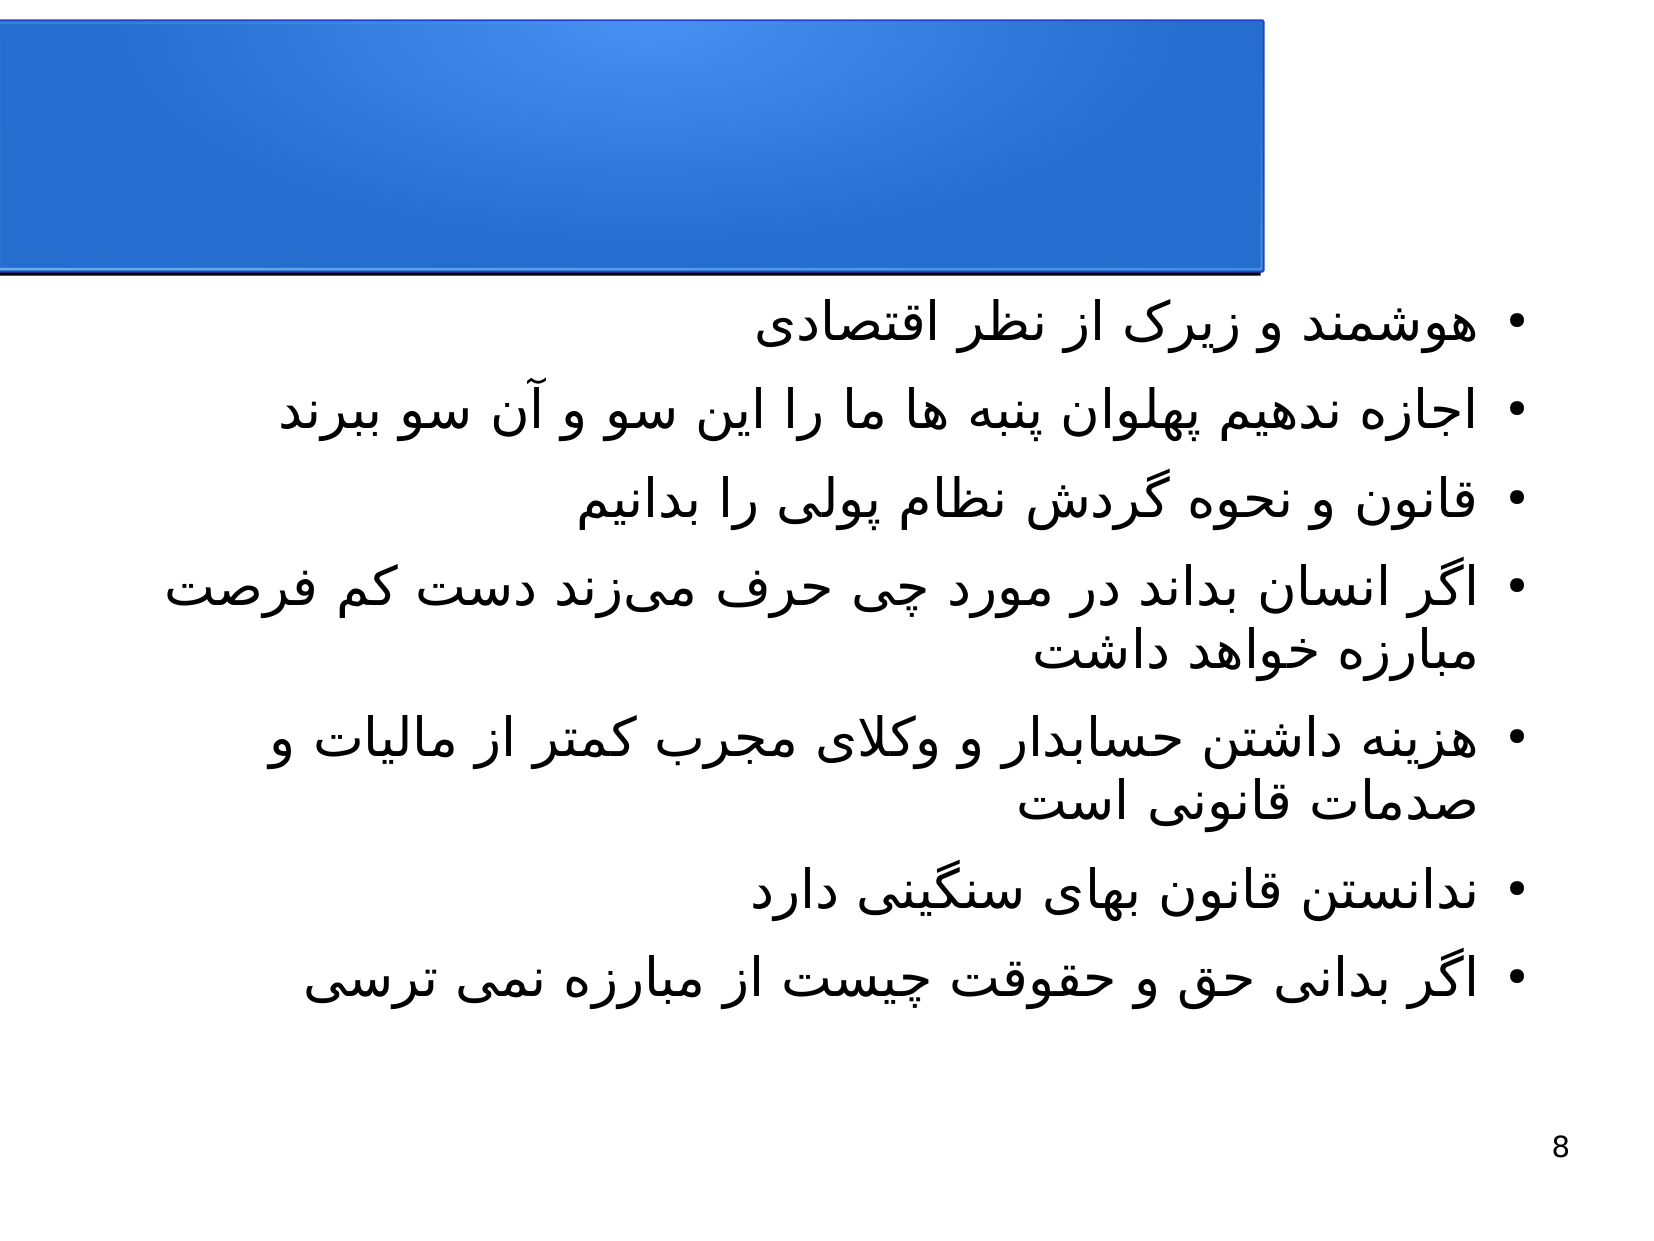

#
هوشمند و زیرک از نظر اقتصادی
اجازه ندهیم پهلوان پنبه ها ما را این سو و آن سو ببرند
قانون و نحوه گردش نظام پولی را بدانیم
اگر انسان بداند در مورد چی حرف می‌زند دست کم فرصت مبارزه خواهد داشت
هزینه داشتن حسابدار و وکلای مجرب کمتر از مالیات و صدمات قانونی است
ندانستن قانون بهای سنگینی دارد
اگر بدانی حق و حقوقت چیست از مبارزه نمی ترسی
8